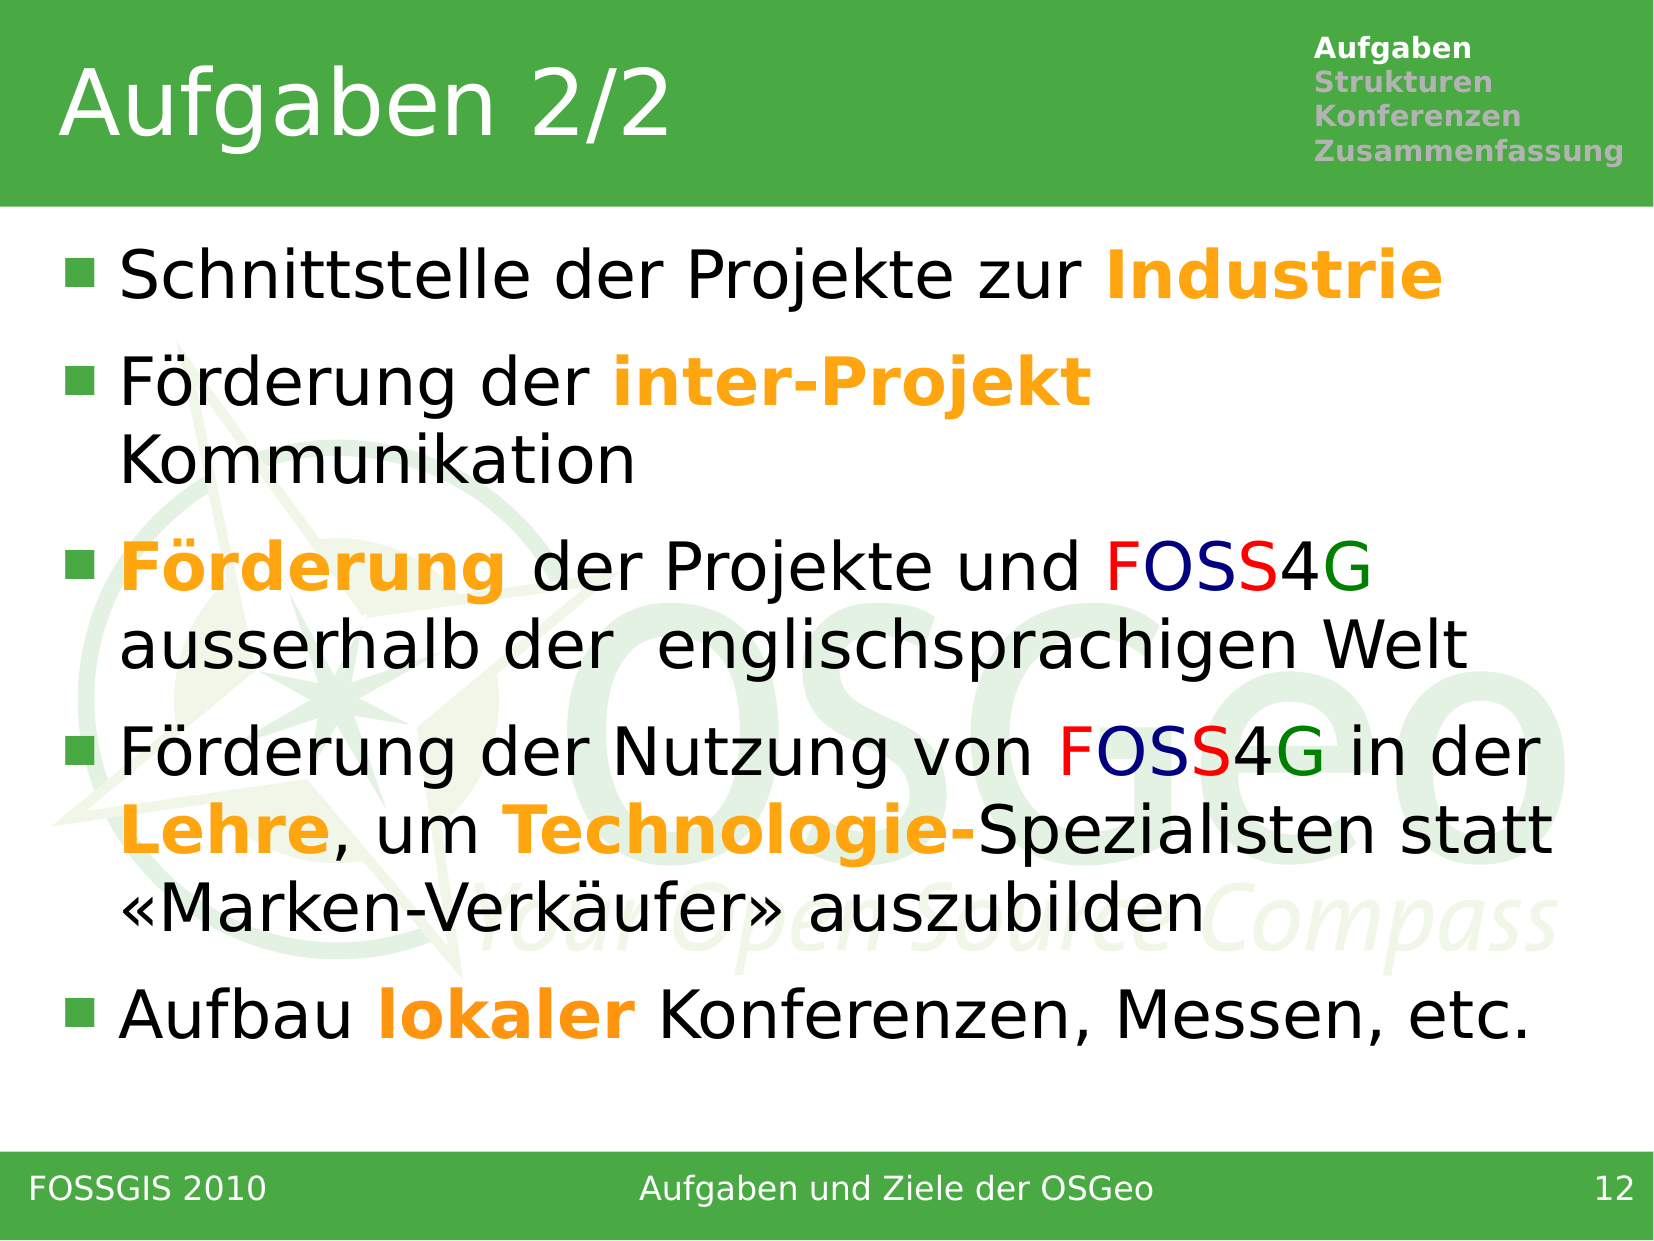

Aufgaben
Strukturen
Konferenzen
Zusammenfassung
# Aufgaben 2/2
Schnittstelle der Projekte zur Industrie
Förderung der inter-Projekt Kommunikation
Förderung der Projekte und FOSS4G ausserhalb der englischsprachigen Welt
Förderung der Nutzung von FOSS4G in der Lehre, um Technologie-Spezialisten statt «Marken-Verkäufer» auszubilden
Aufbau lokaler Konferenzen, Messen, etc.
FOSSGIS 2010
Aufgaben und Ziele der OSGeo
12